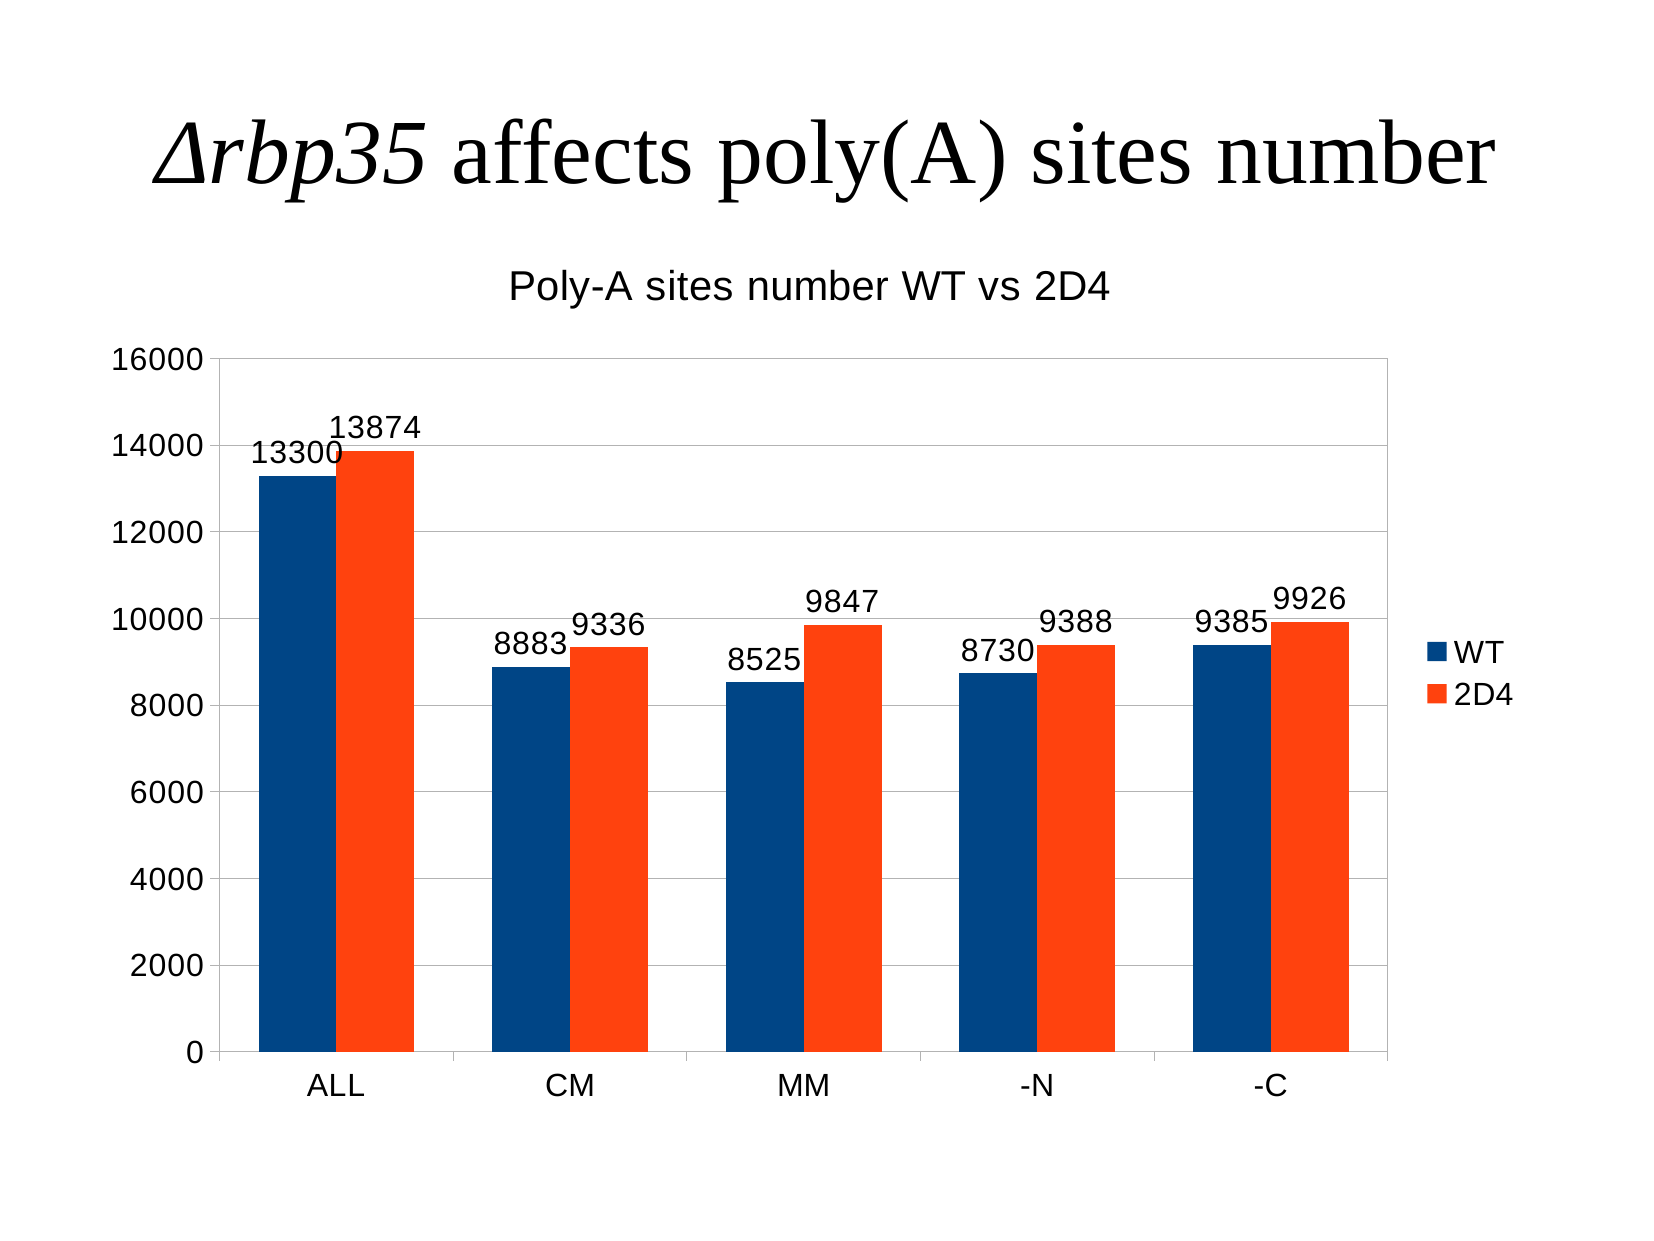

# Δrbp35 affects poly(A) sites number
### Chart: Poly-A sites number WT vs 2D4
| Category | WT | 2D4 |
|---|---|---|
| ALL | 13300.0 | 13874.0 |
| CM | 8883.0 | 9336.0 |
| MM | 8525.0 | 9847.0 |
| -N | 8730.0 | 9388.0 |
| -C | 9385.0 | 9926.0 |